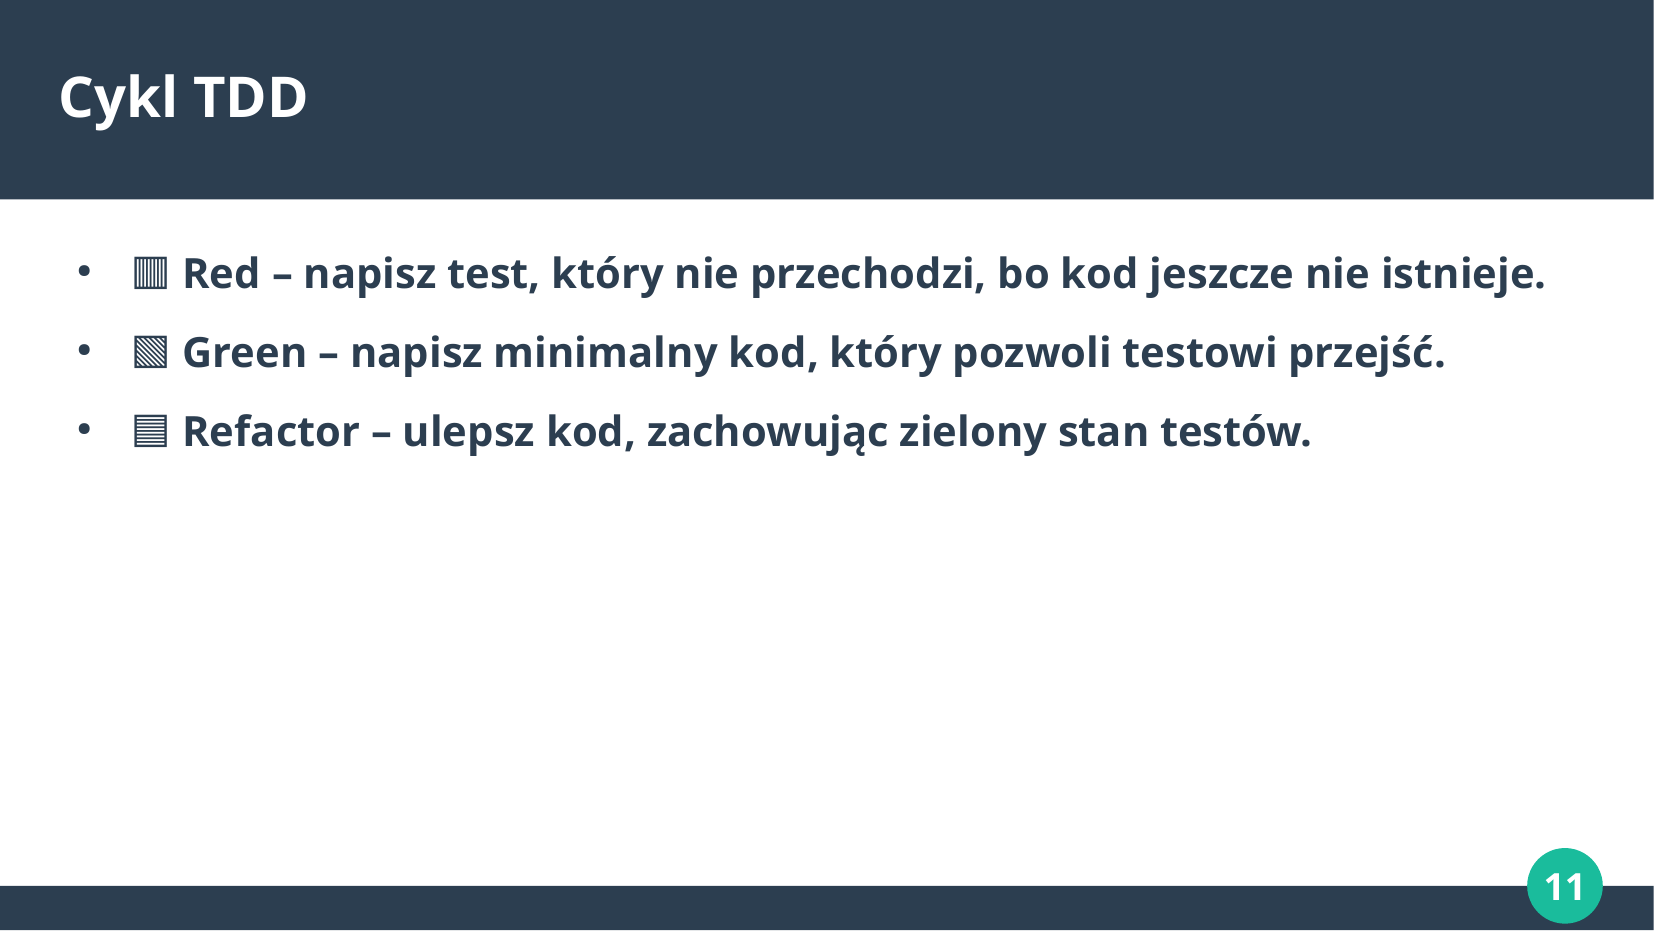

# Cykl TDD
🟥 Red – napisz test, który nie przechodzi, bo kod jeszcze nie istnieje.
🟩 Green – napisz minimalny kod, który pozwoli testowi przejść.
🟦 Refactor – ulepsz kod, zachowując zielony stan testów.